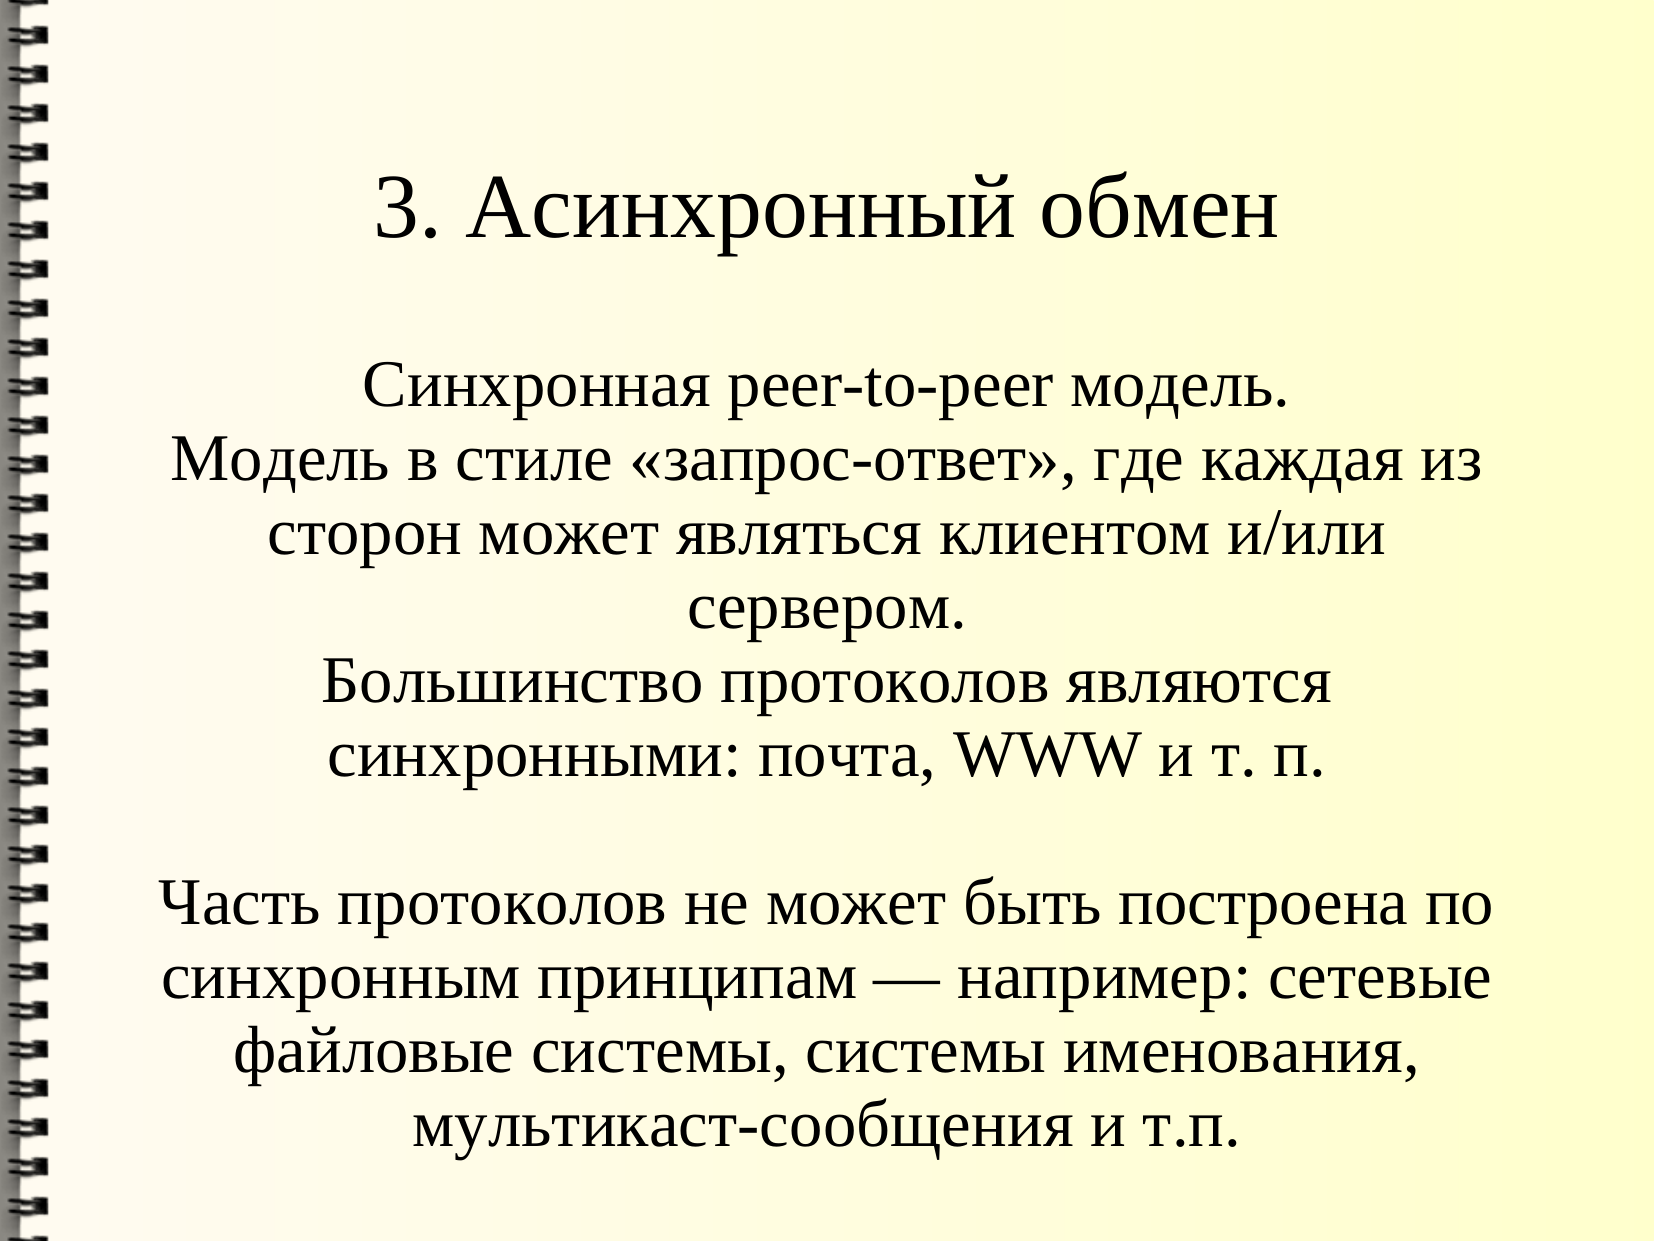

# 3. Асинхронный обмен
Синхронная peer-to-peer модель.
Модель в стиле «запрос-ответ», где каждая из сторон может являться клиентом и/или сервером.
Большинство протоколов являются синхронными: почта, WWW и т. п.
Часть протоколов не может быть построена по синхронным принципам — например: сетевые файловые системы, системы именования, мультикаст-сообщения и т.п.